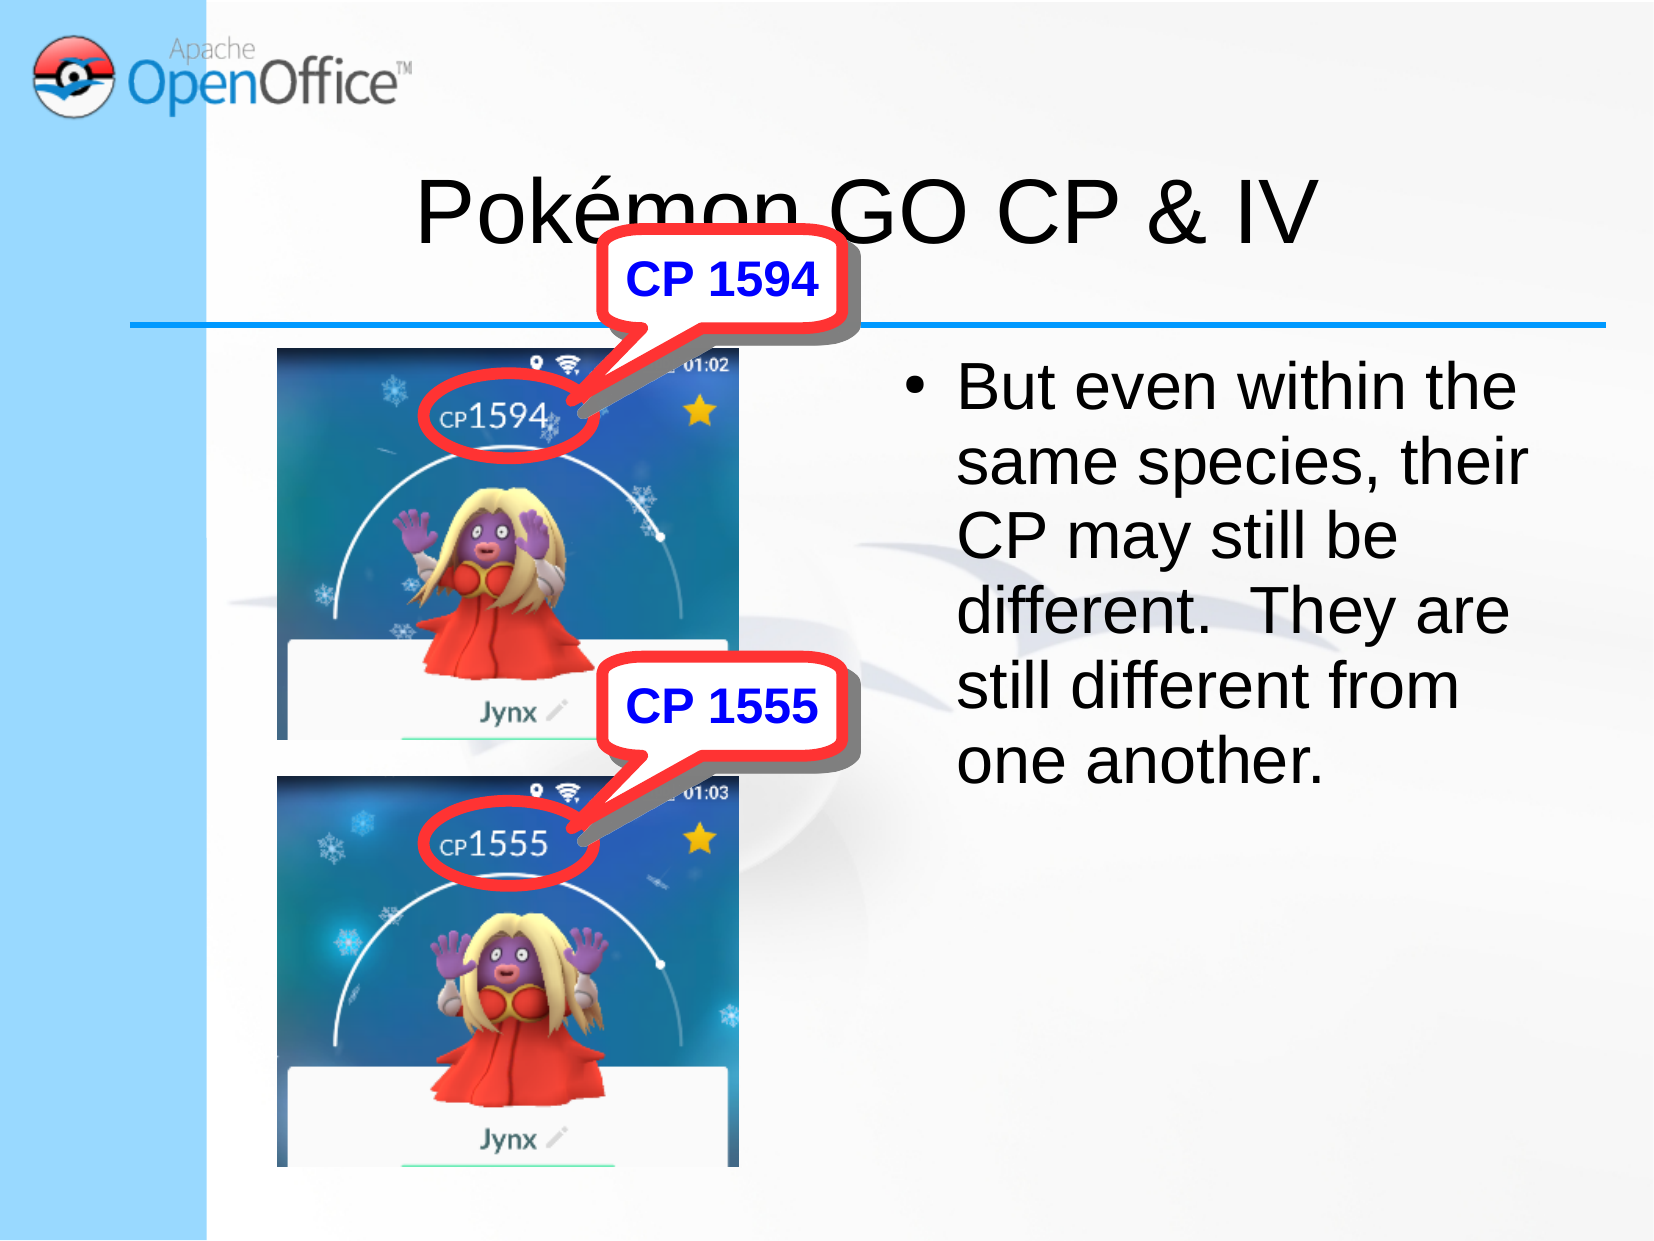

# Pokémon GO CP & IV
CP 1594
But even within the same species, their CP may still be different. They are still different from one another.
CP 1555